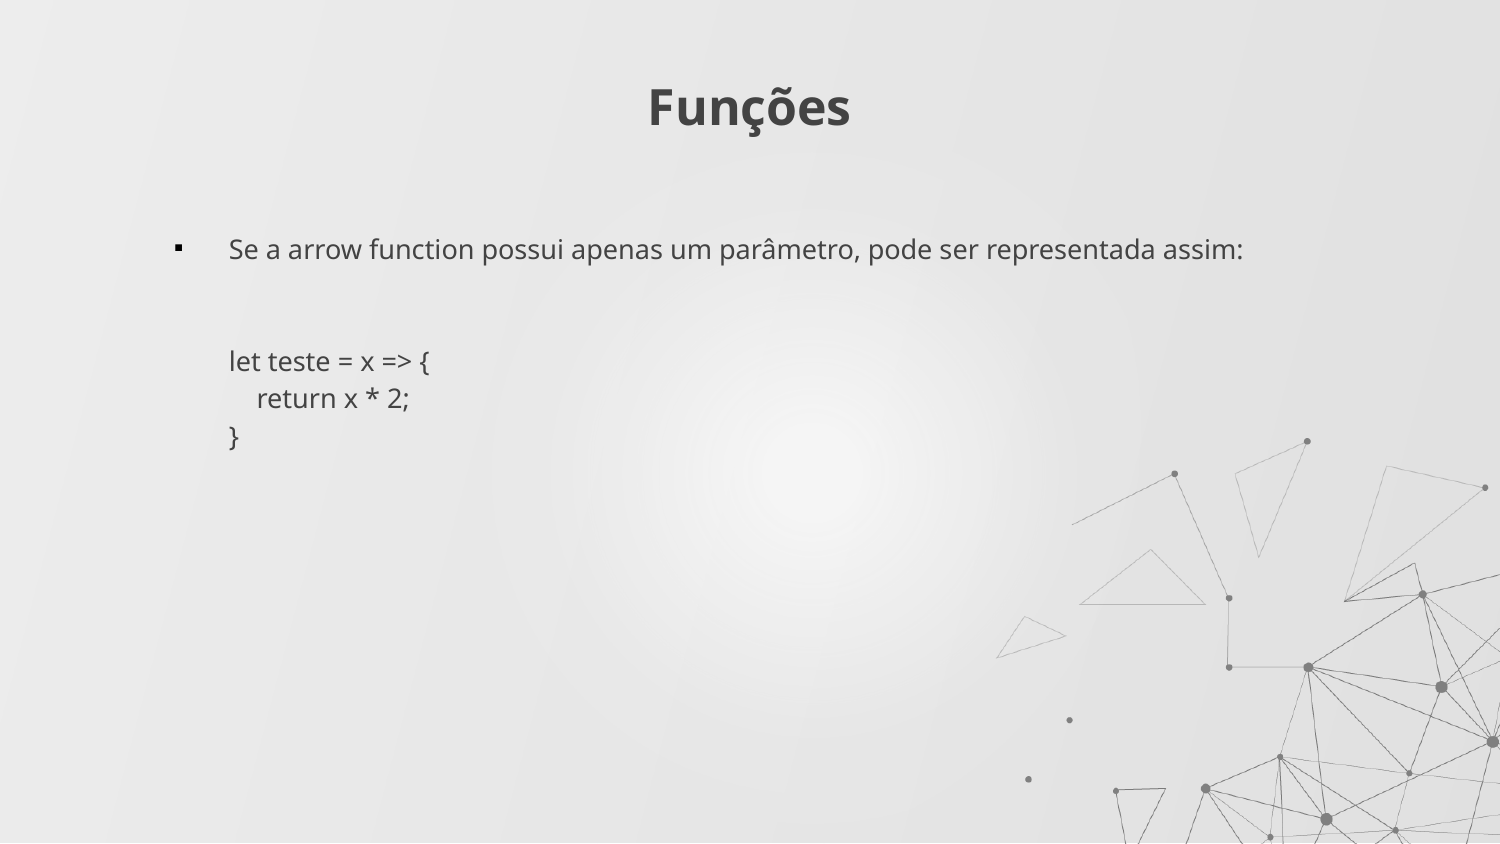

Funções
# Se a arrow function possui apenas um parâmetro, pode ser representada assim:
let teste = x => {
 return x * 2;
}